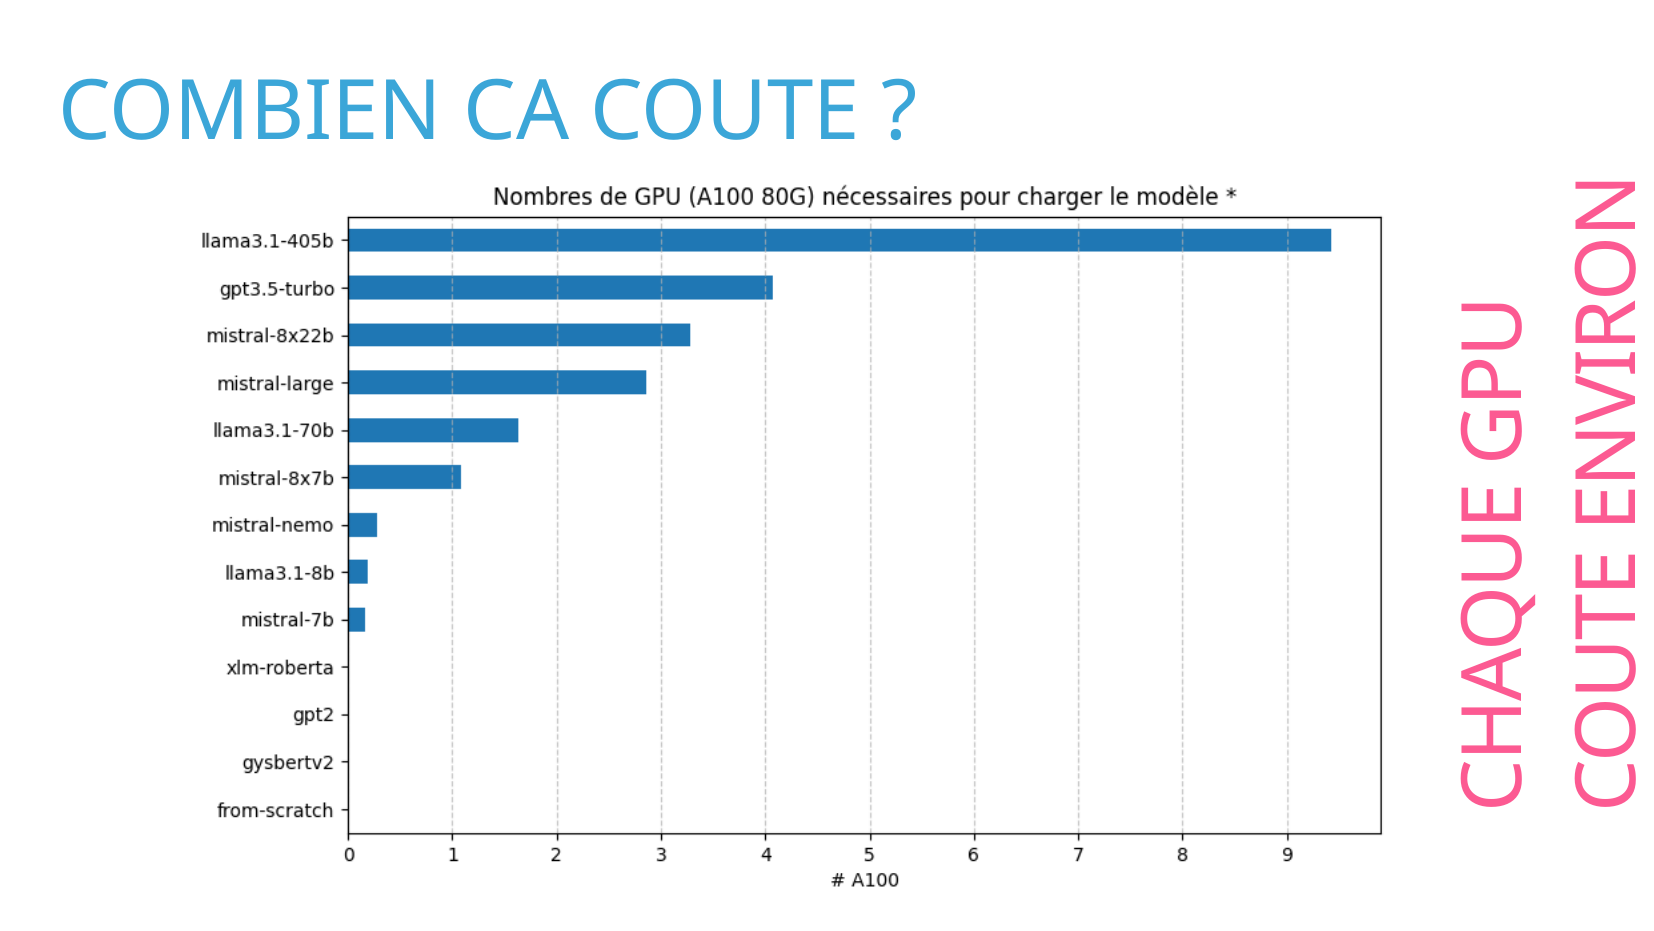

# Combien CA COUTE ?
Chaque gpu COUTE ENVIRON 20 000 EUR